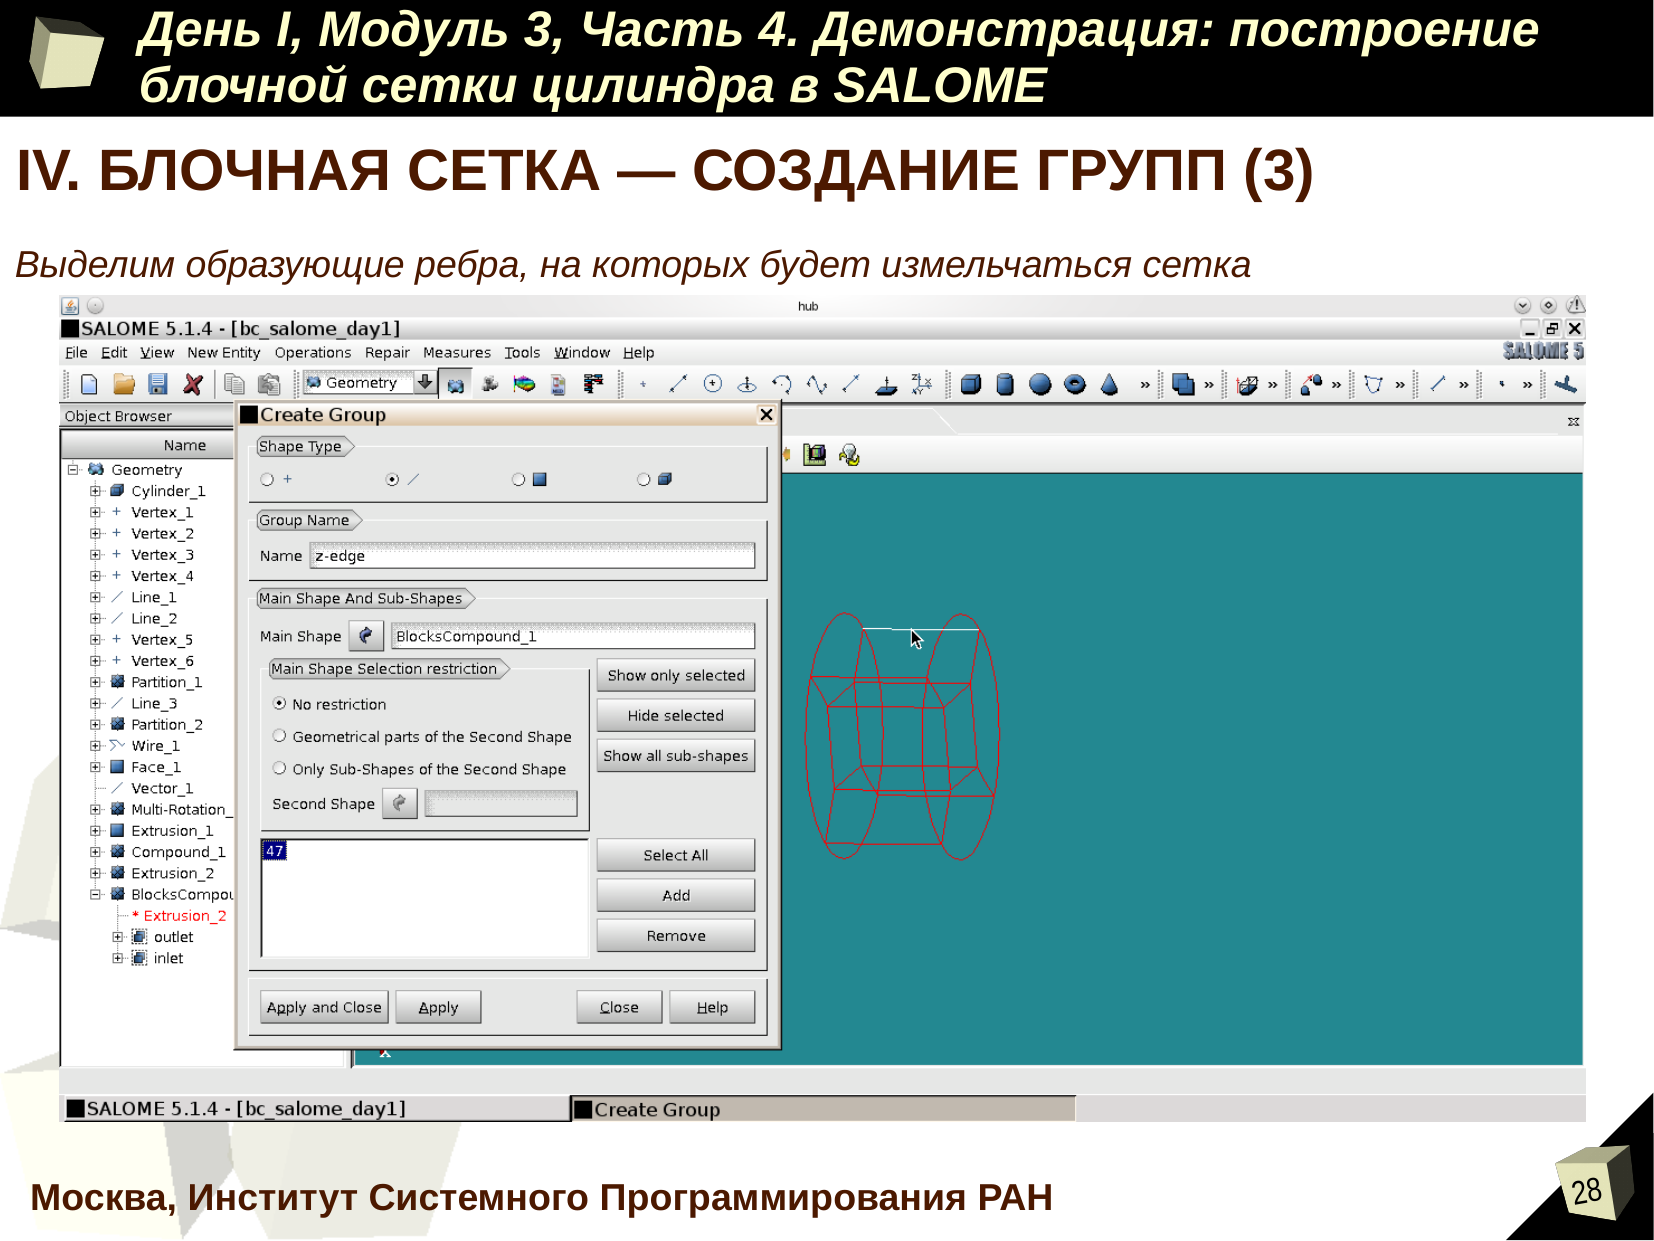

IV. БЛОЧНАЯ СЕТКА — СОЗДАНИЕ ГРУПП (3)
Выделим образующие ребра, на которых будет измельчаться сетка